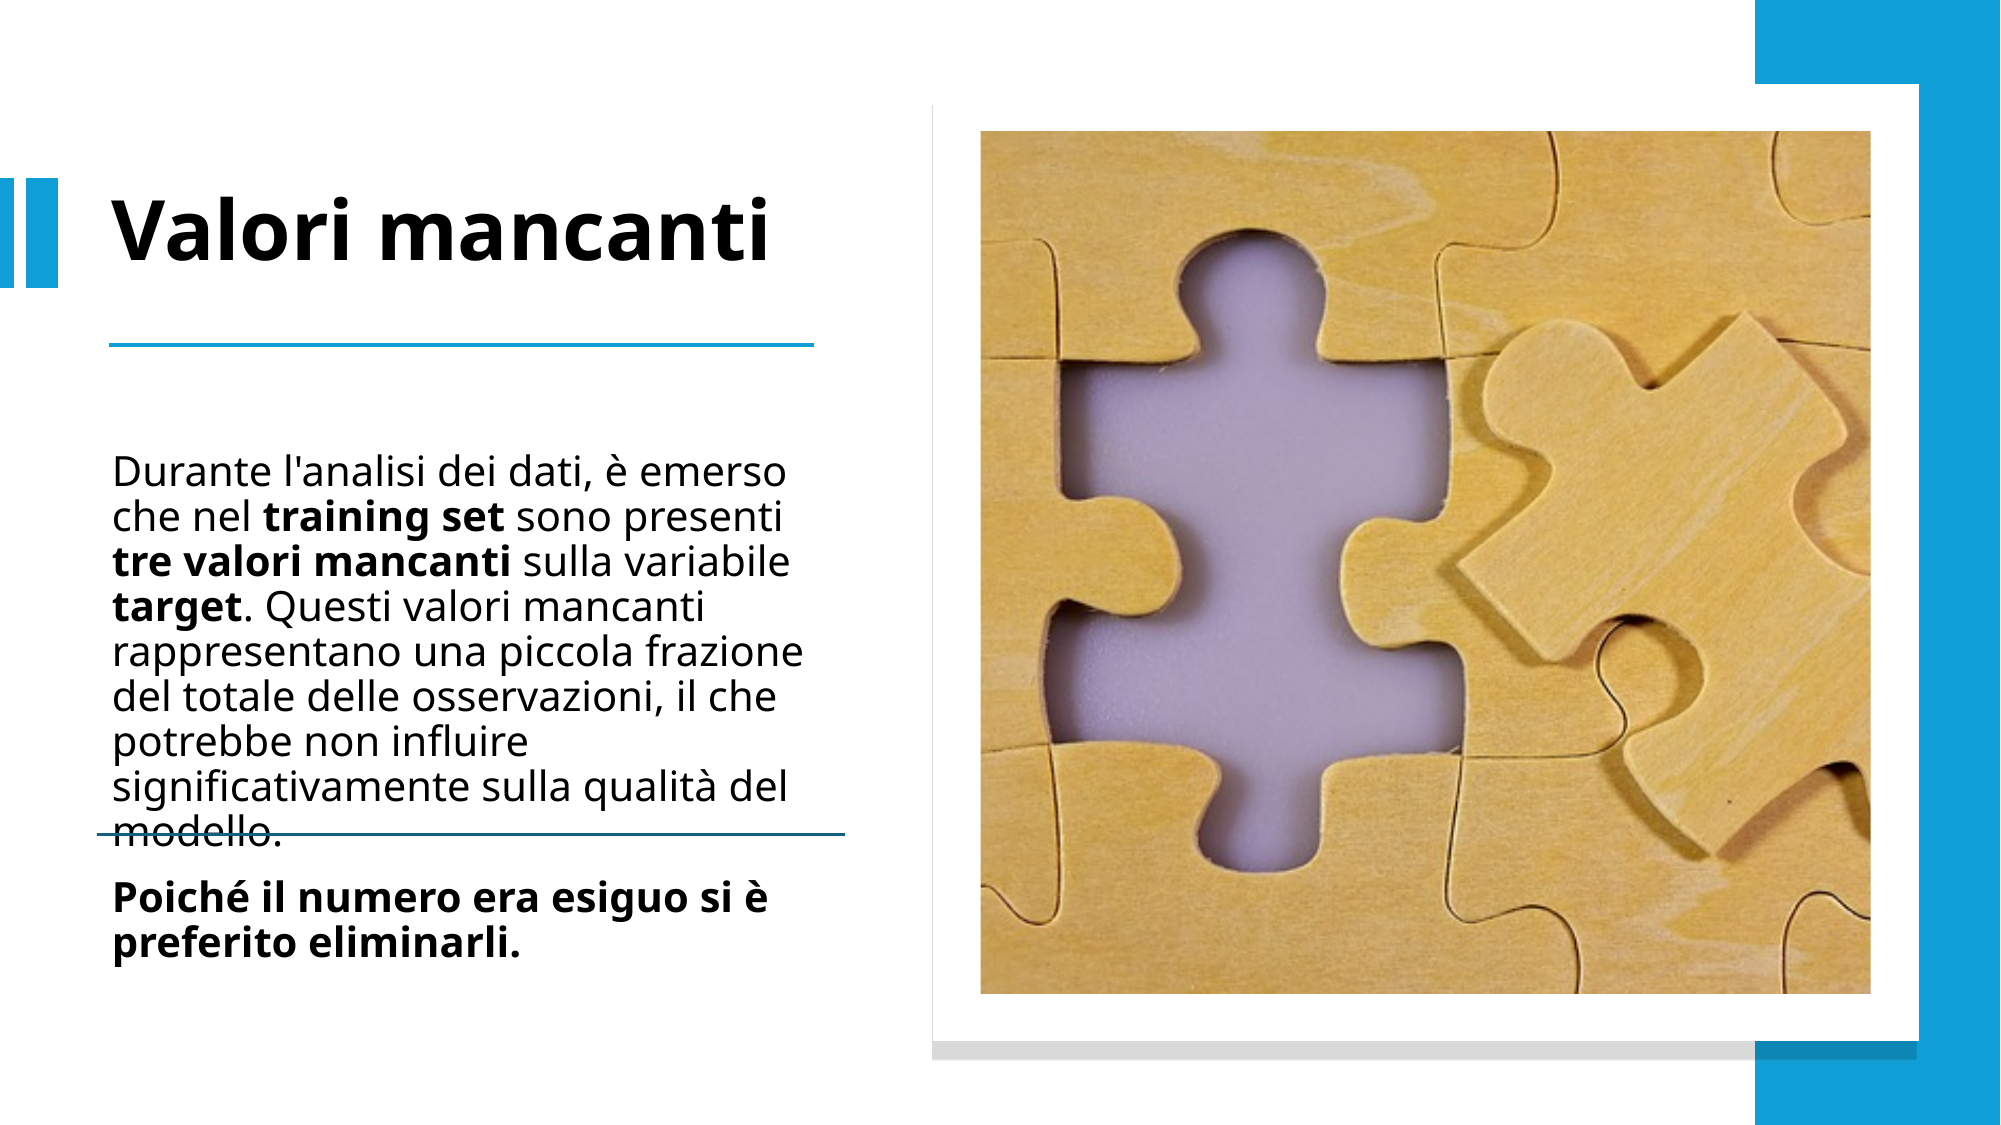

# Valori mancanti
Durante l'analisi dei dati, è emerso che nel training set sono presenti tre valori mancanti sulla variabile target. Questi valori mancanti rappresentano una piccola frazione del totale delle osservazioni, il che potrebbe non influire significativamente sulla qualità del modello.
Poiché il numero era esiguo si è preferito eliminarli.